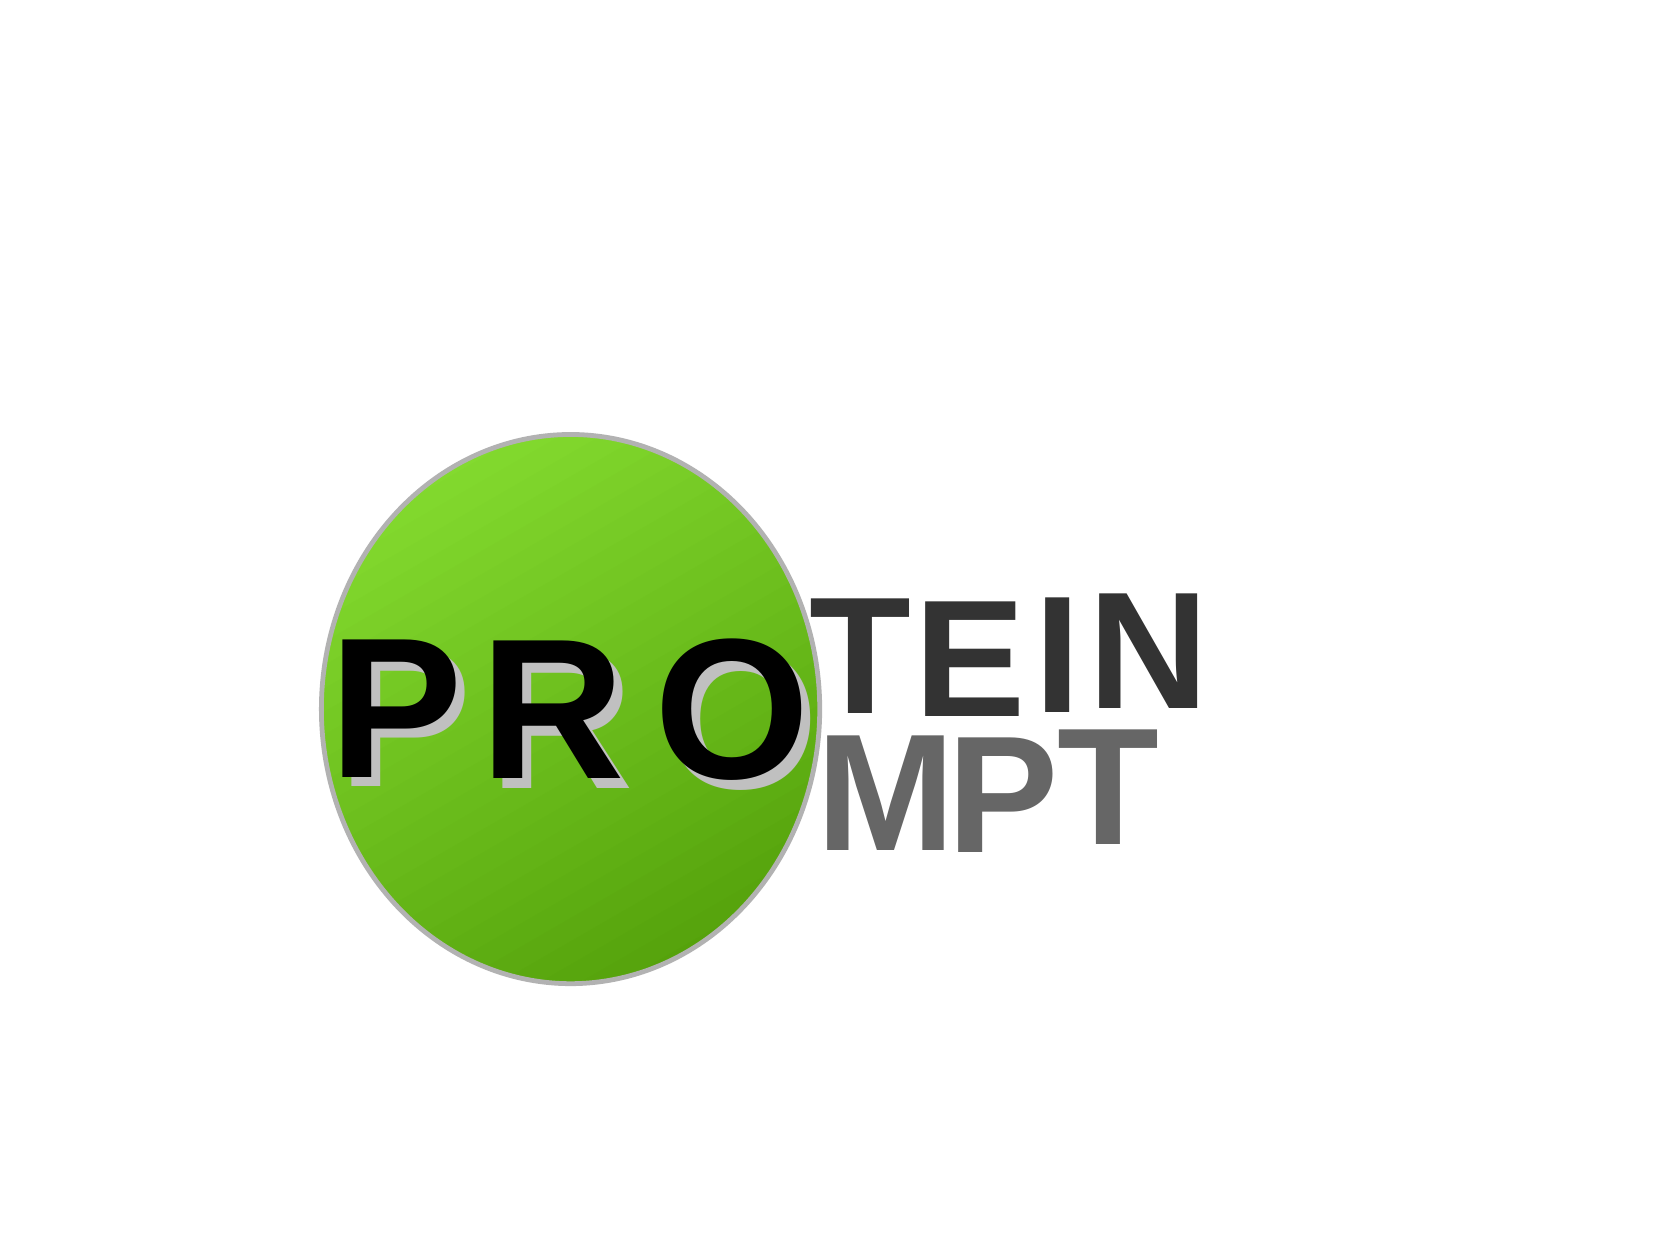

N
I
T
E
P
R
O
T
M
P